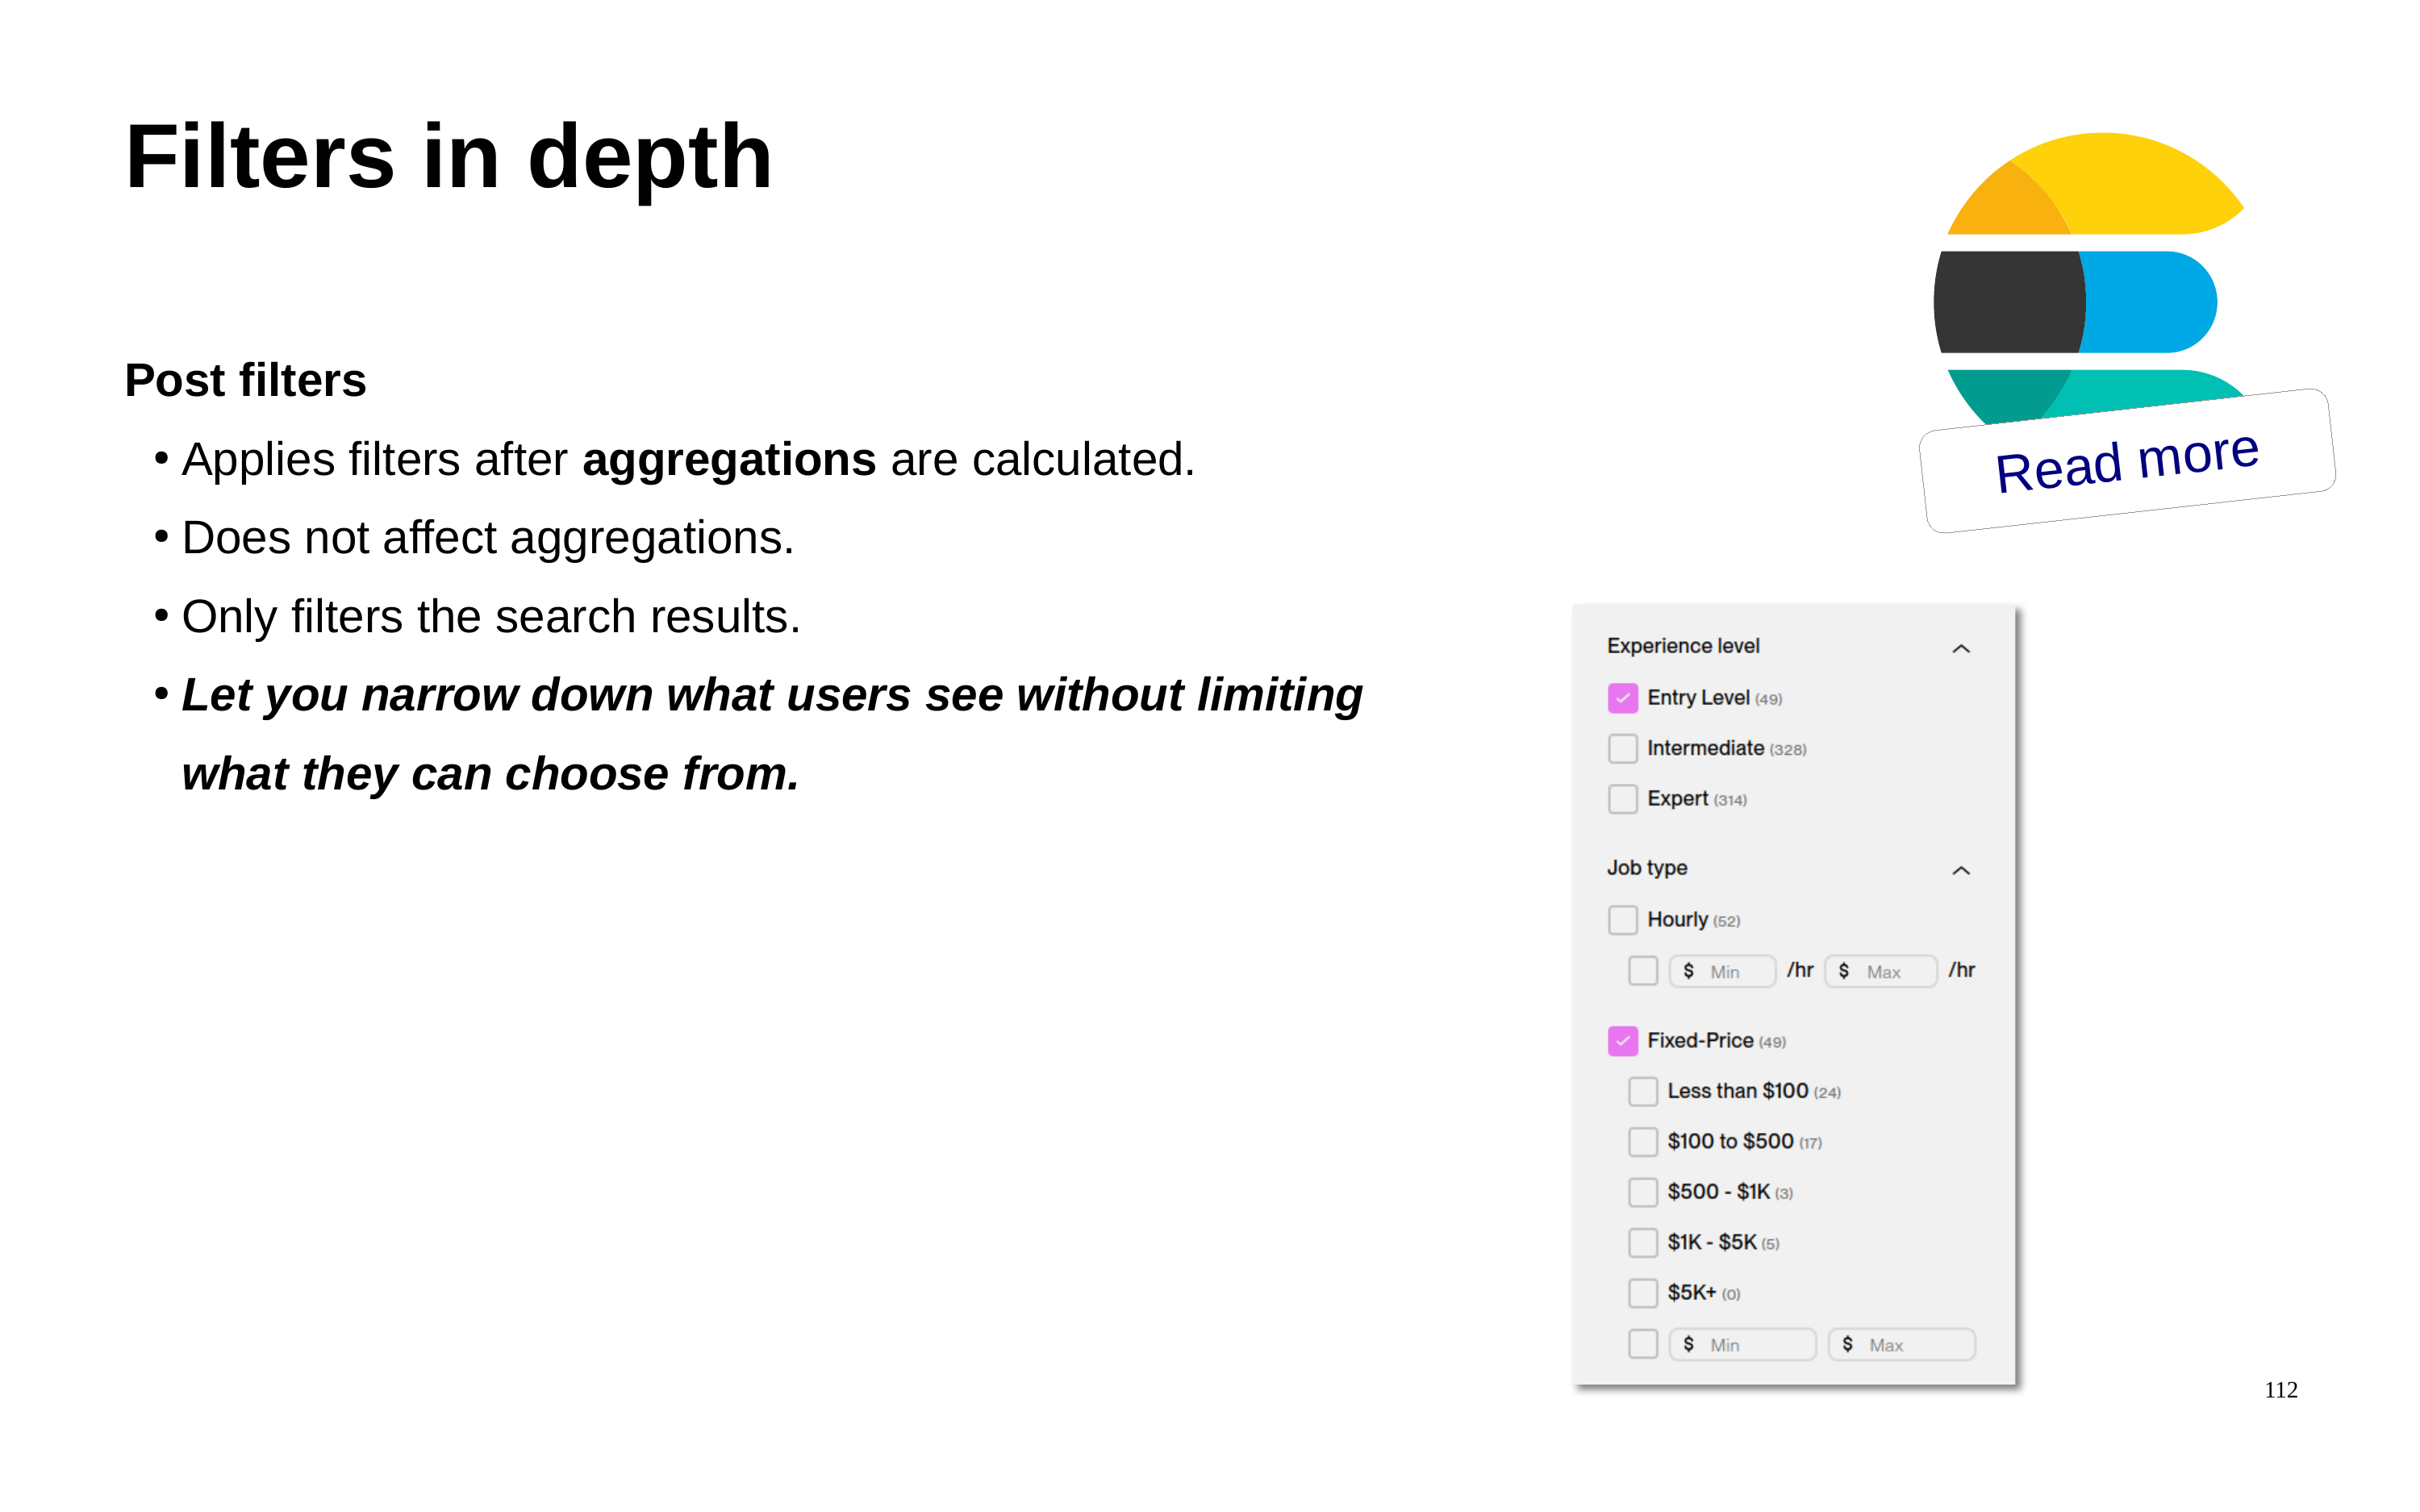

Filters in depth
Post filters
Applies filters after aggregations are calculated.
Does not affect aggregations.
Only filters the search results.
Let you narrow down what users see without limiting what they can choose from.
Read more
112